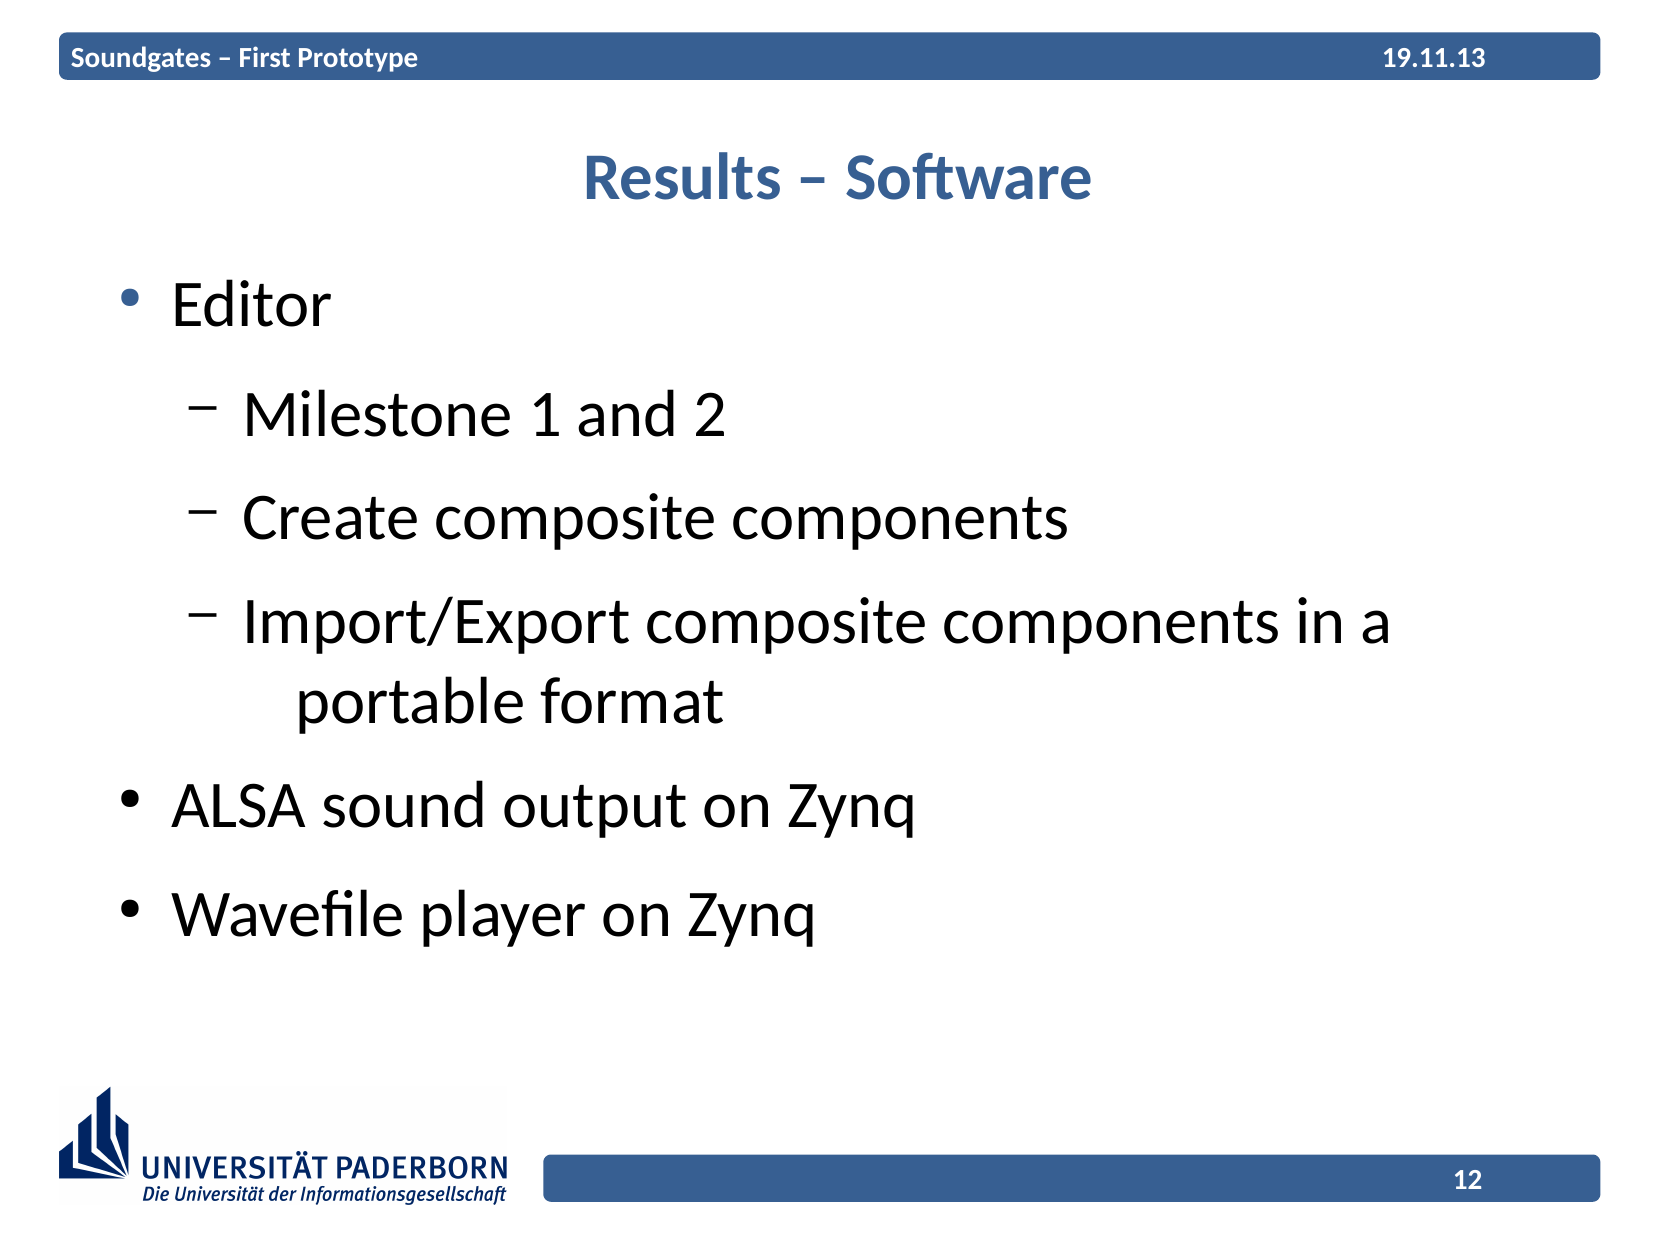

Soundgates – First Prototype
19.11.13
# Results – Software
Editor
Milestone 1 and 2
Create composite components
Import/Export composite components in a portable format
ALSA sound output on Zynq
Wavefile player on Zynq